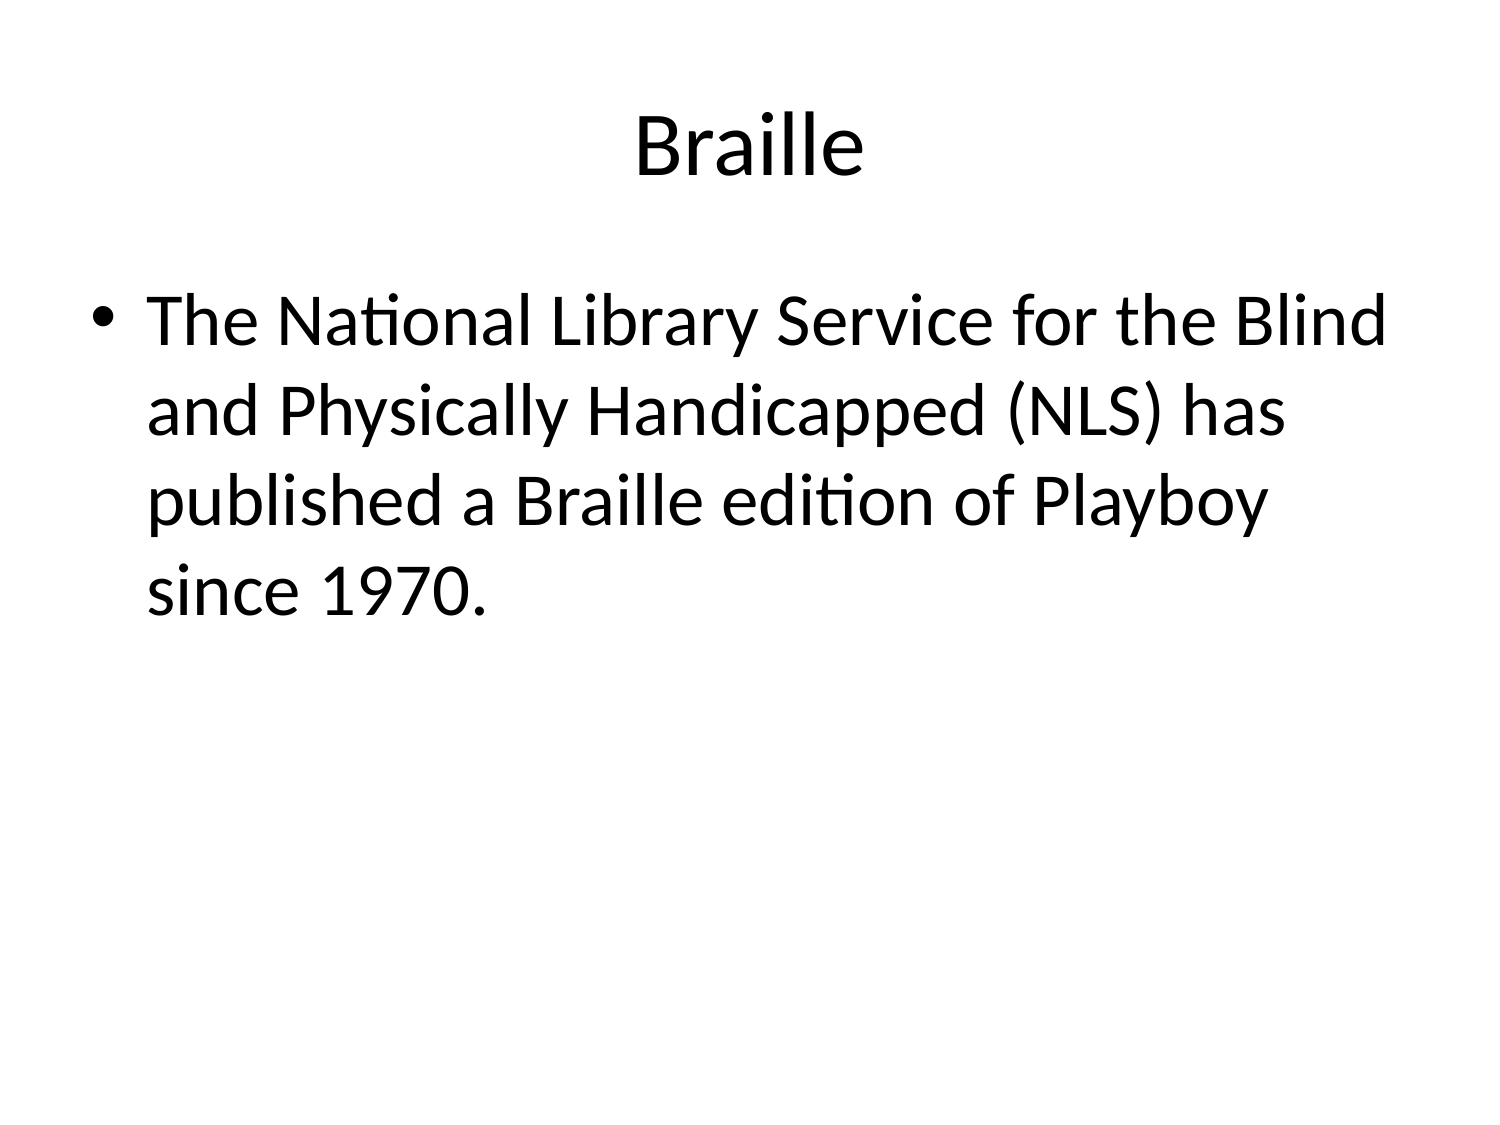

# Braille
The National Library Service for the Blind and Physically Handicapped (NLS) has published a Braille edition of Playboy since 1970.